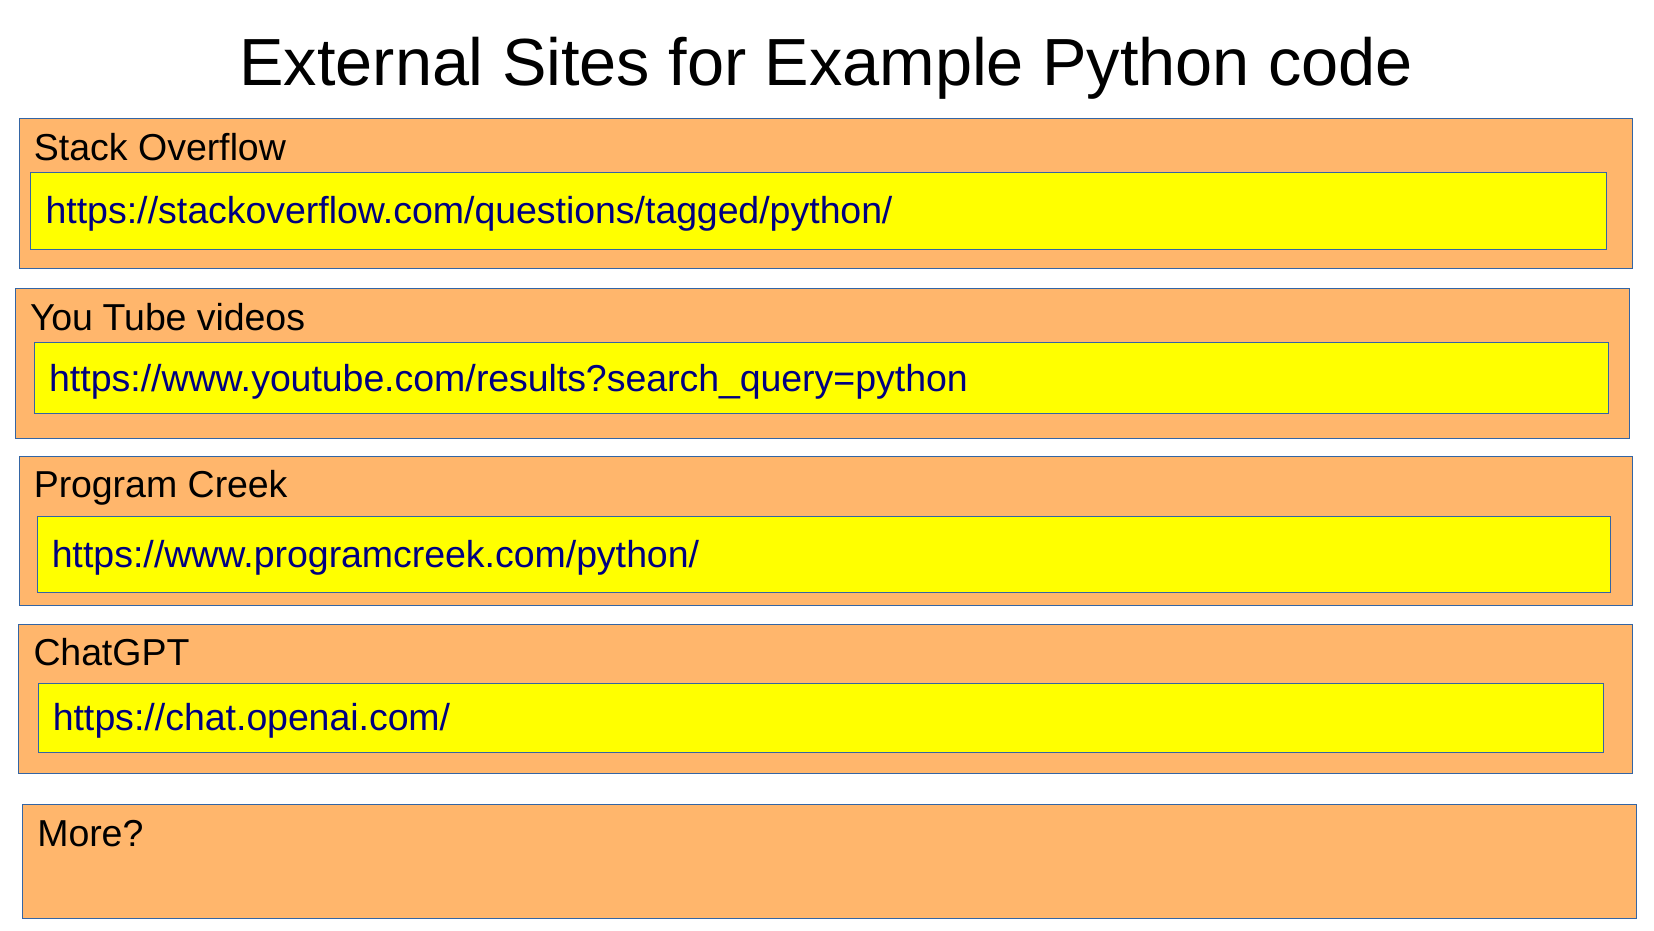

# External Sites for Example Python code
Stack Overflow
https://stackoverflow.com/questions/tagged/python/
You Tube videos
https://www.youtube.com/results?search_query=python
Program Creek
https://www.programcreek.com/python/
ChatGPT
https://chat.openai.com/
More?